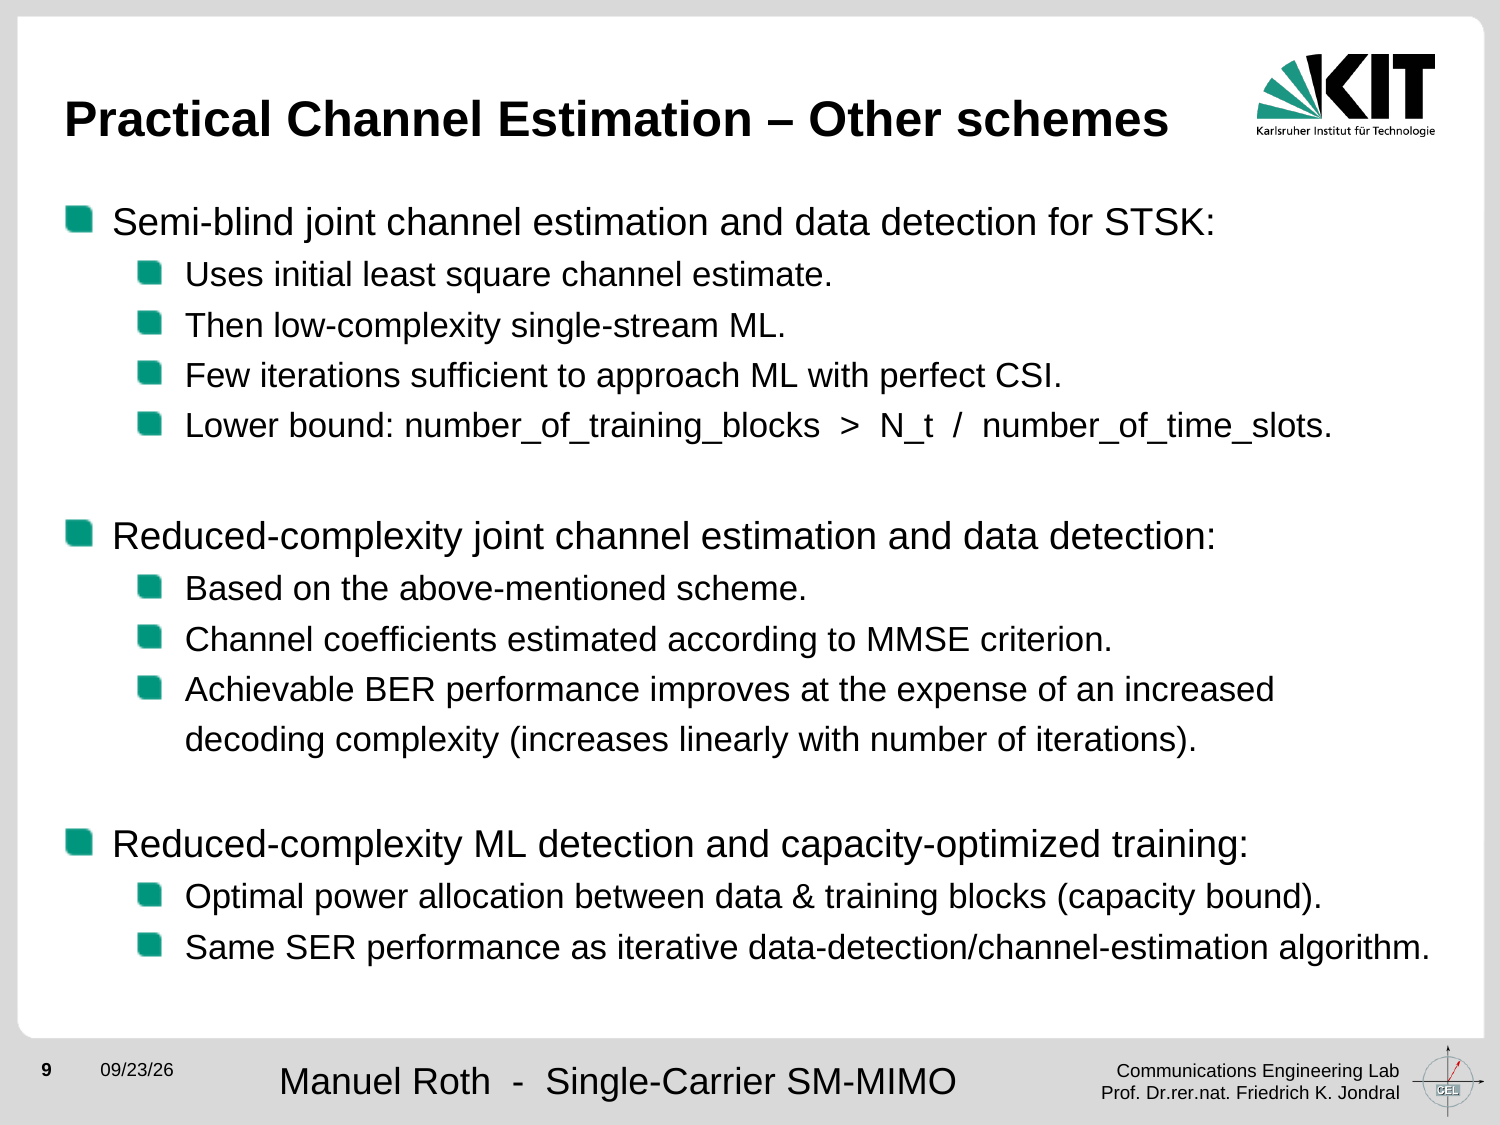

# Practical Channel Estimation – Other schemes
Semi-blind joint channel estimation and data detection for STSK:
Uses initial least square channel estimate.
Then low-complexity single-stream ML.
Few iterations sufficient to approach ML with perfect CSI.
Lower bound: number_of_training_blocks > N_t / number_of_time_slots.
Reduced-complexity joint channel estimation and data detection:
Based on the above-mentioned scheme.
Channel coefficients estimated according to MMSE criterion.
Achievable BER performance improves at the expense of an increased
decoding complexity (increases linearly with number of iterations).
Reduced-complexity ML detection and capacity-optimized training:
Optimal power allocation between data & training blocks (capacity bound).
Same SER performance as iterative data-detection/channel-estimation algorithm.
Manuel Roth - Single-Carrier SM-MIMO